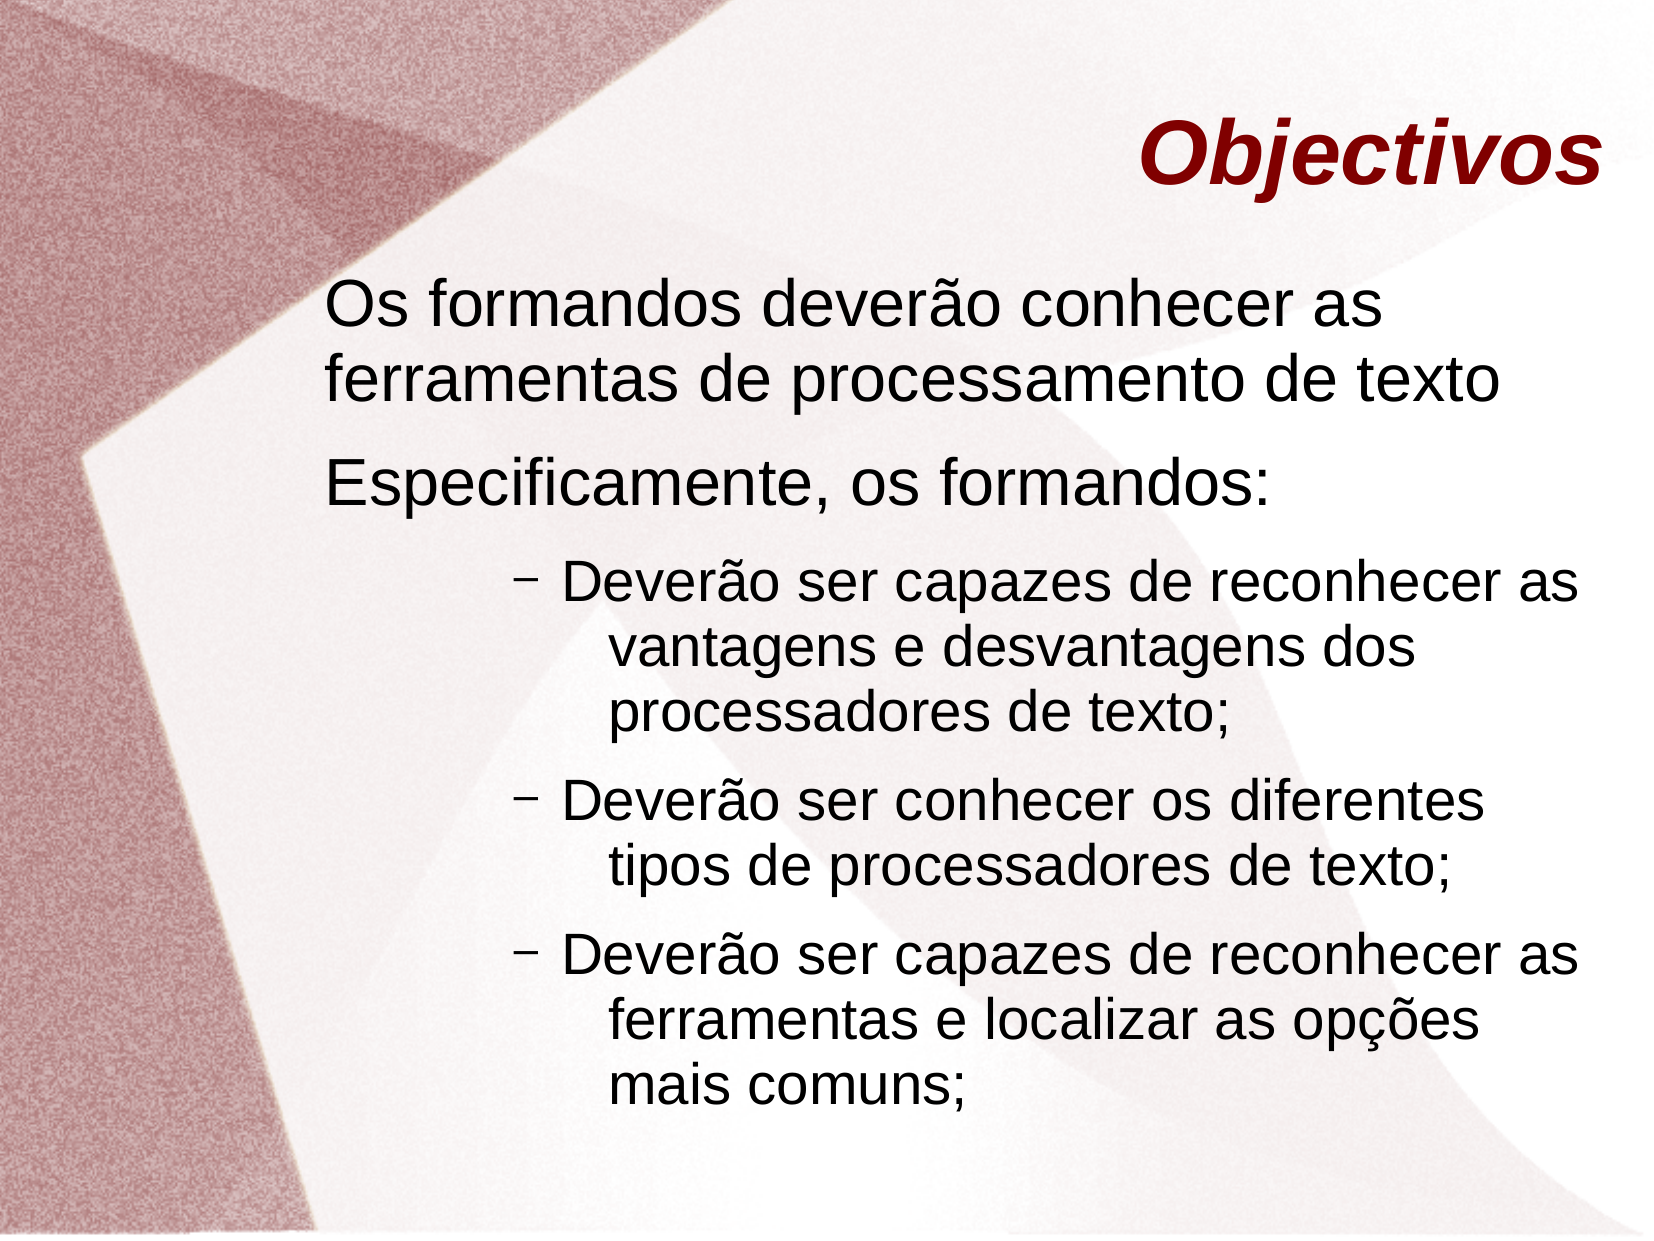

# Objectivos
Os formandos deverão conhecer as ferramentas de processamento de texto
Especificamente, os formandos:
Deverão ser capazes de reconhecer as vantagens e desvantagens dos processadores de texto;
Deverão ser conhecer os diferentes tipos de processadores de texto;
Deverão ser capazes de reconhecer as ferramentas e localizar as opções mais comuns;